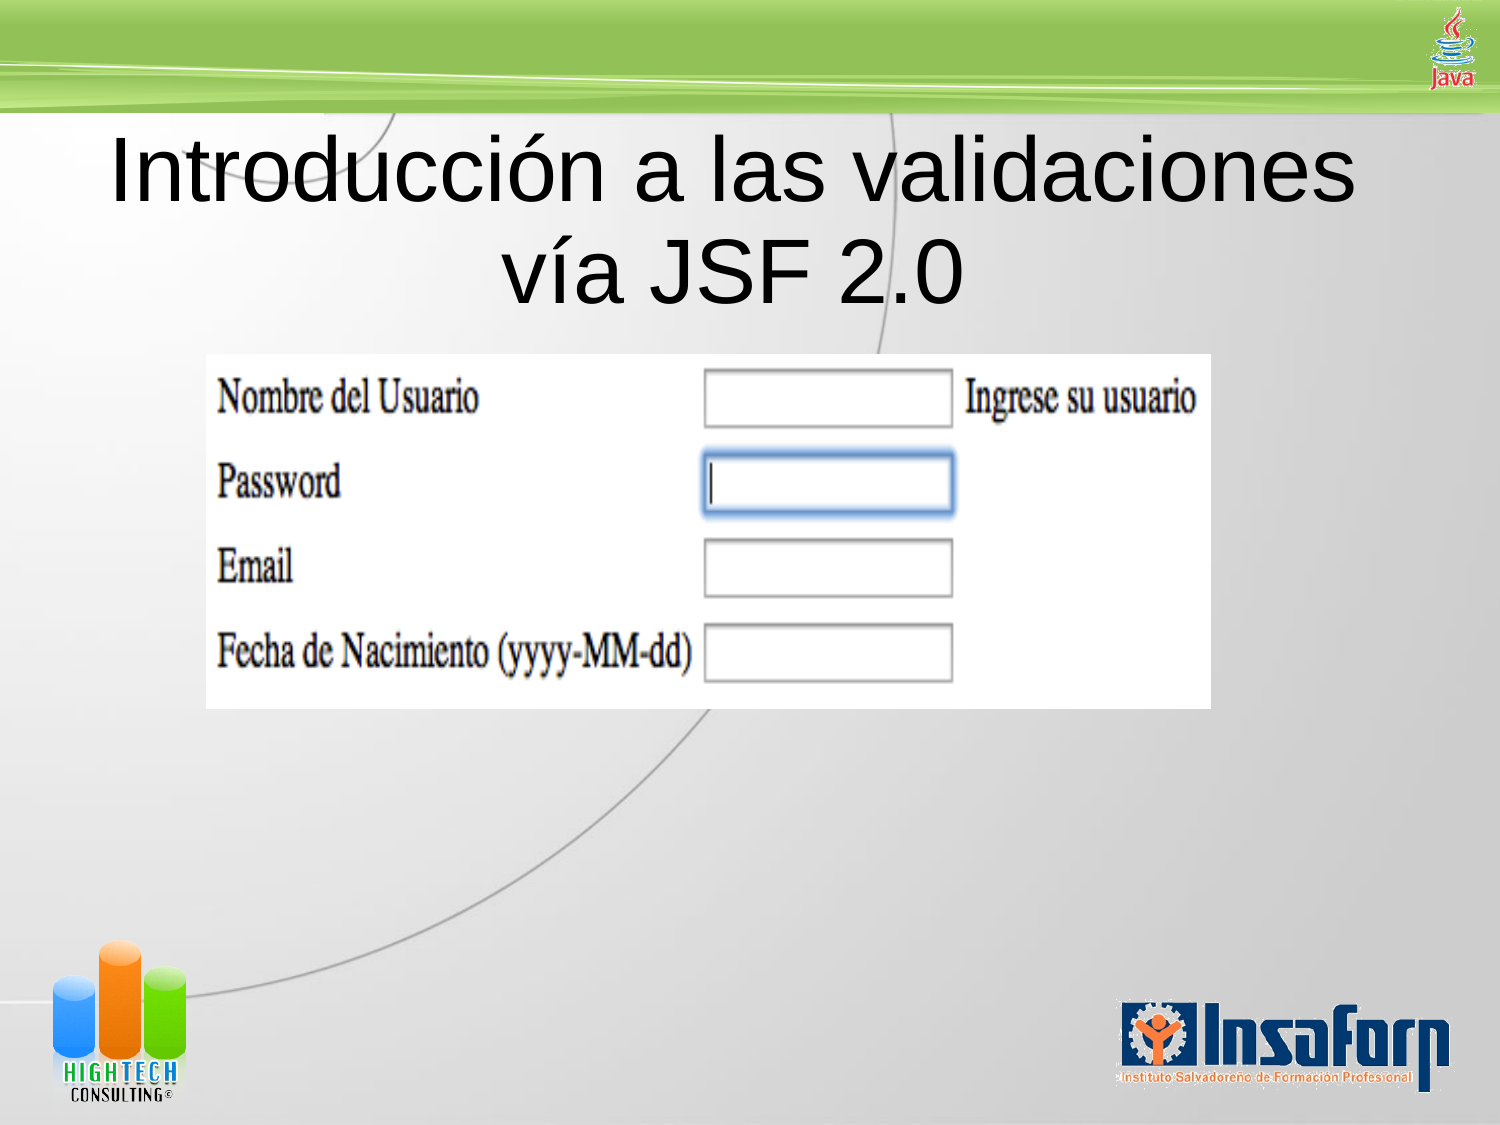

# Introducción a las validaciones vía JSF 2.0